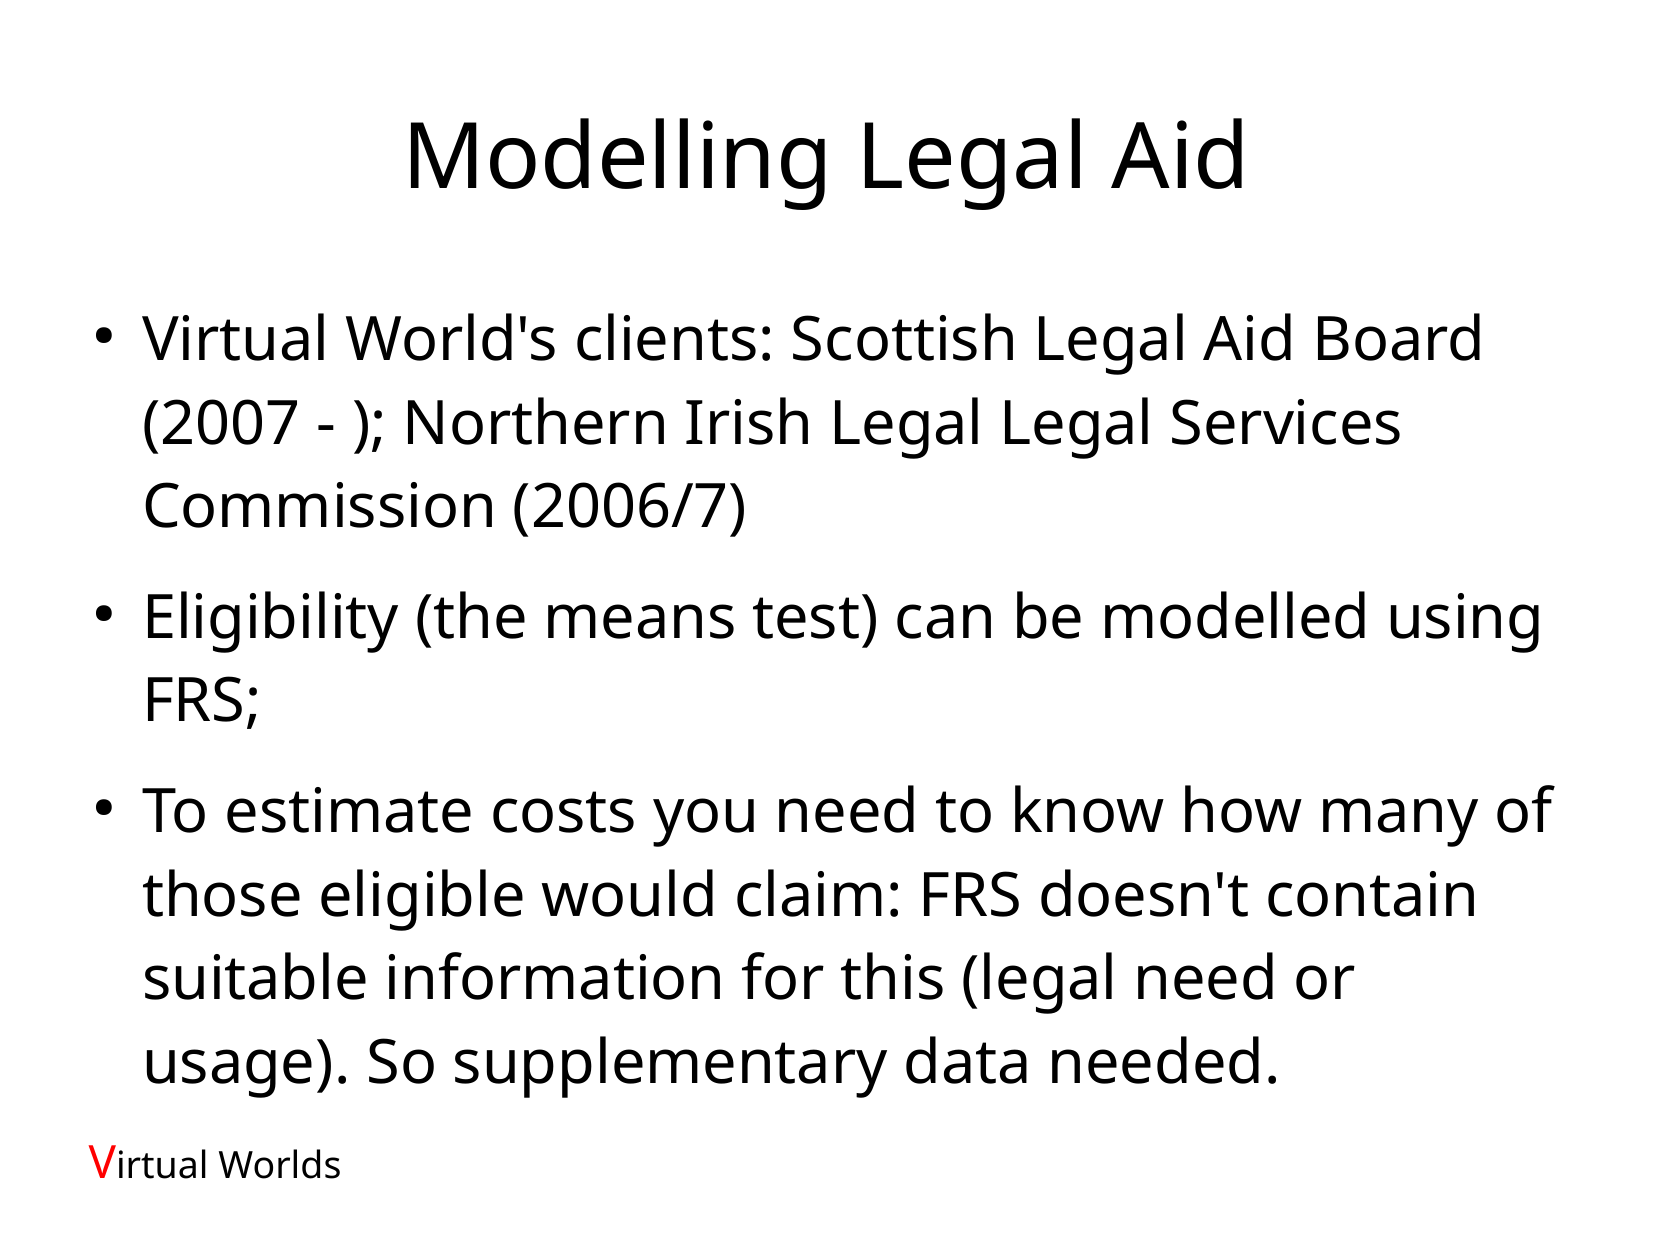

# Modelling Legal Aid
Virtual World's clients: Scottish Legal Aid Board (2007 - ); Northern Irish Legal Legal Services Commission (2006/7)
Eligibility (the means test) can be modelled using FRS;
To estimate costs you need to know how many of those eligible would claim: FRS doesn't contain suitable information for this (legal need or usage). So supplementary data needed.